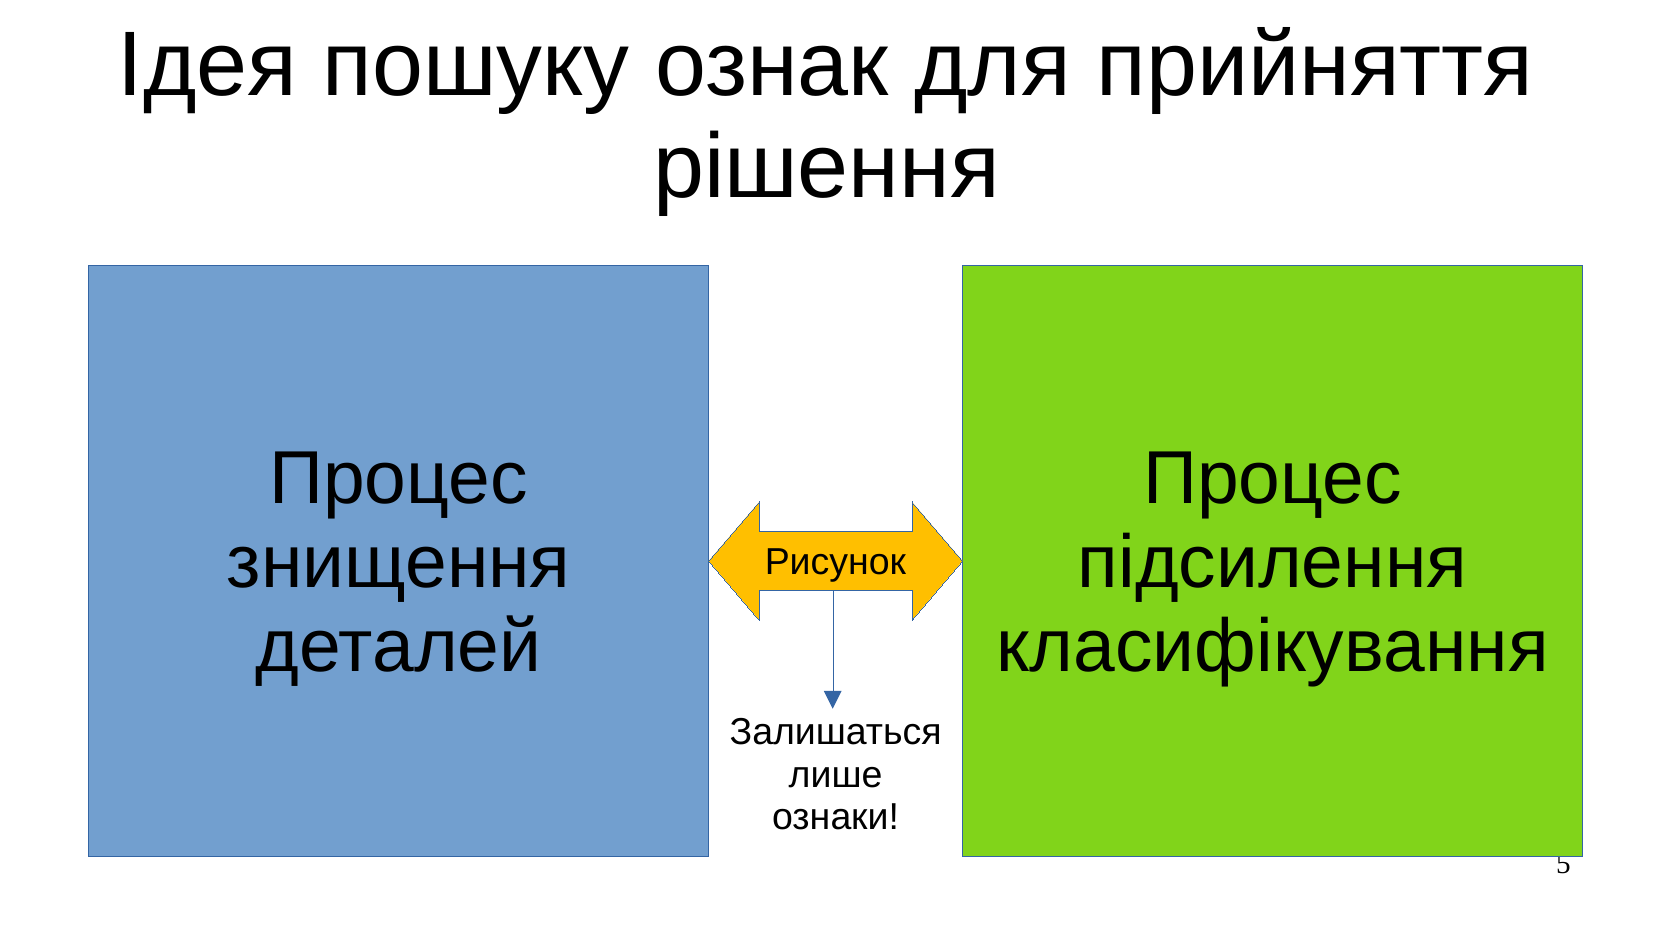

# Ідея пошуку ознак для прийняття рішення
Процес знищення деталей
Процес підсилення класифікування
Рисунок
Залишаться лише ознаки!
5